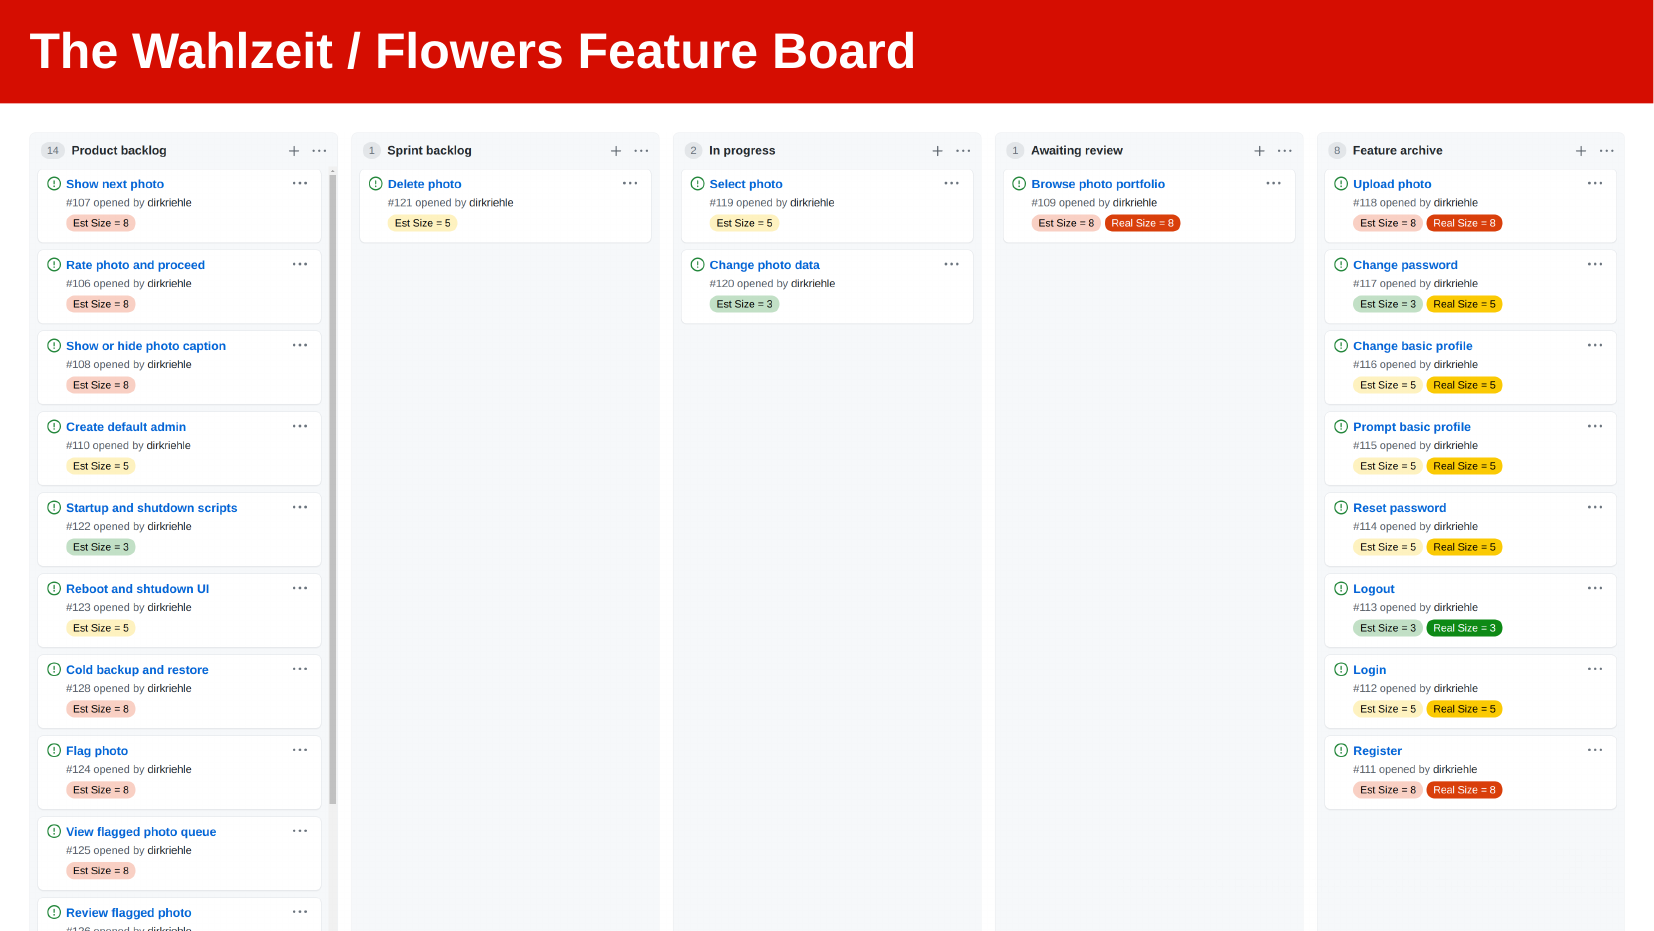

# The Wahlzeit / Flowers Feature Board
The AMOS Project
21
© 2022 Dirk Riehle - Some Rights Reserved